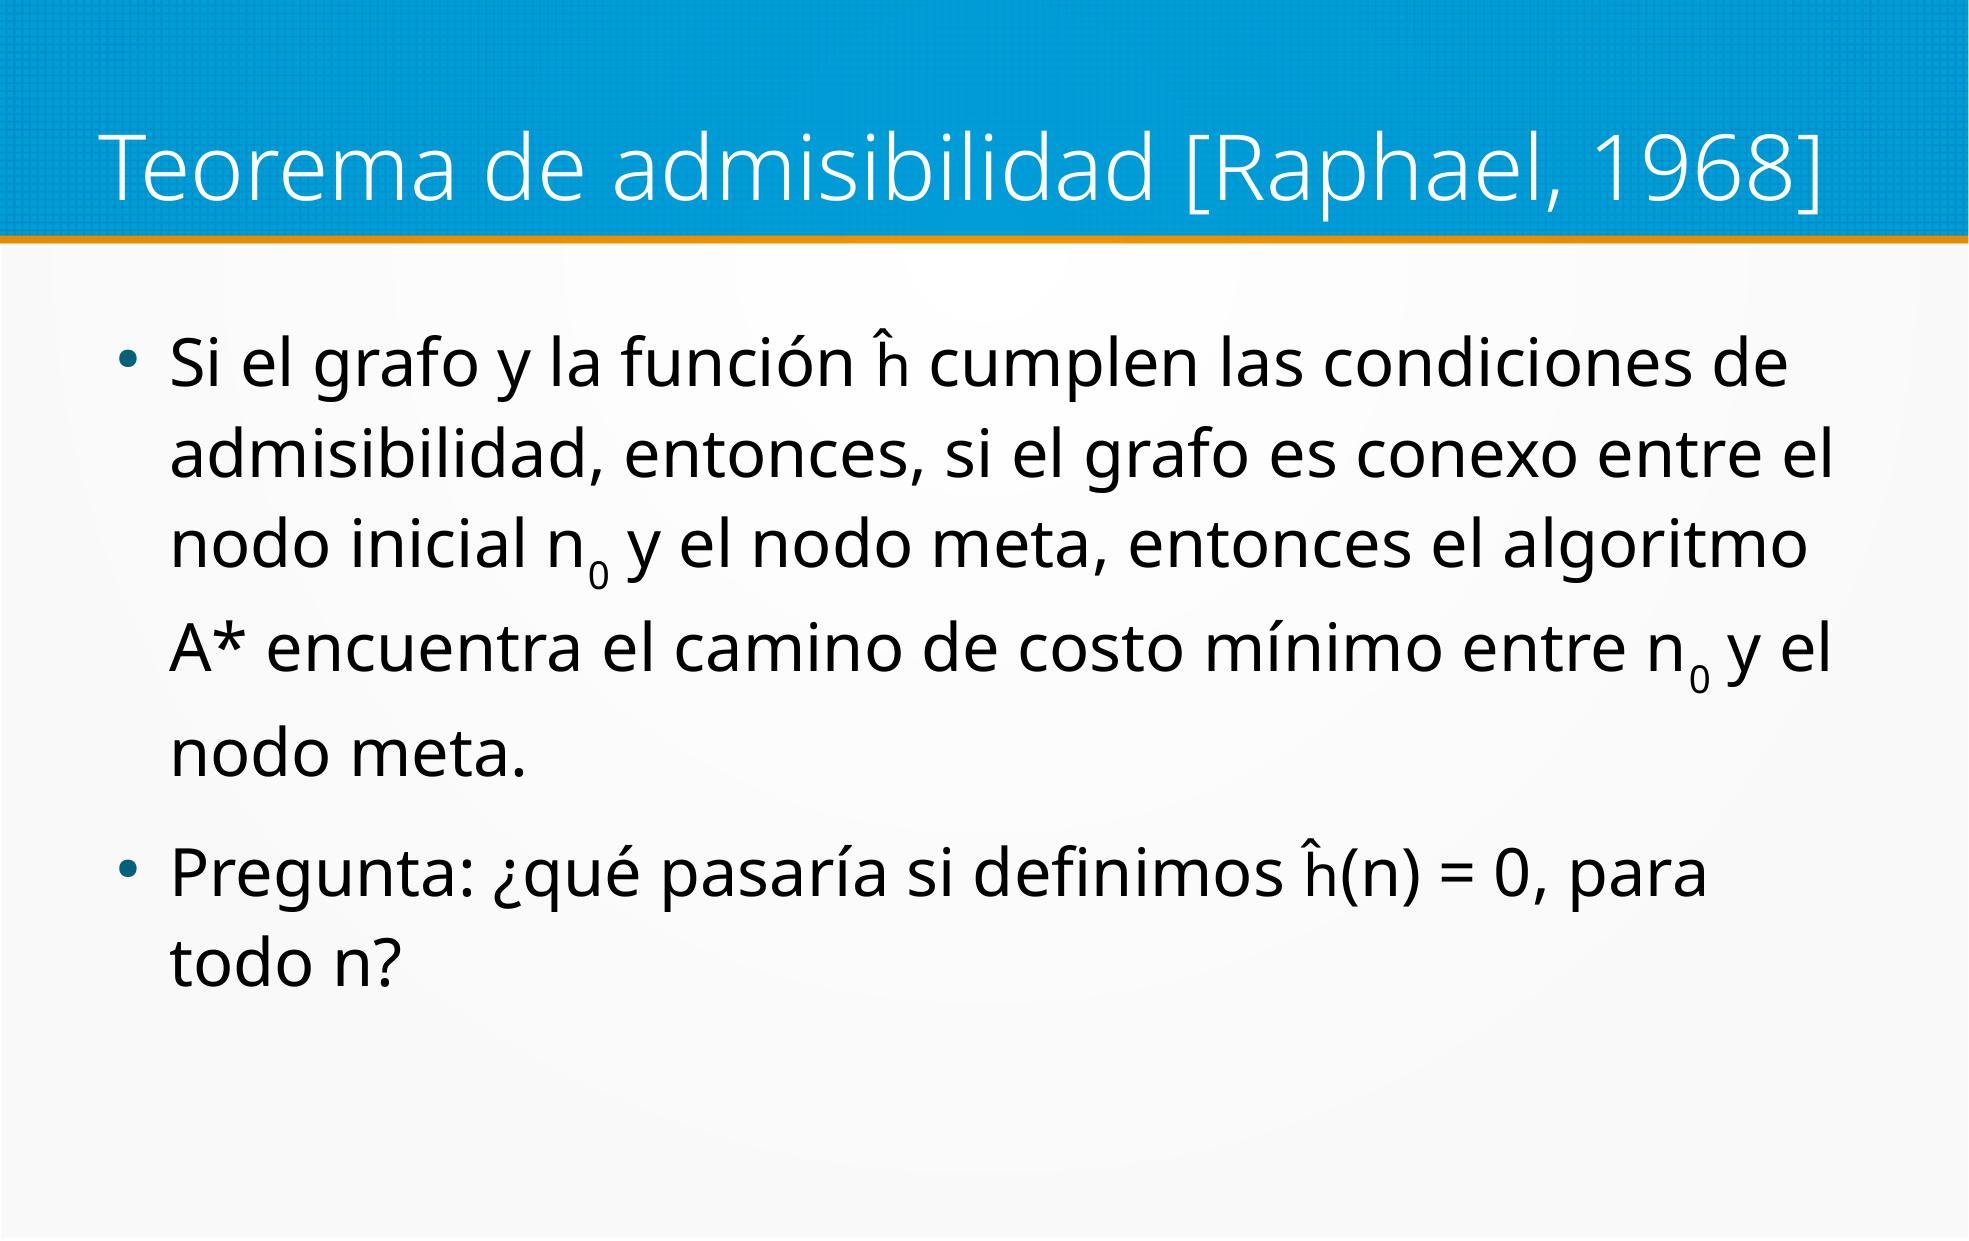

# Teorema de admisibilidad [Raphael, 1968]
Si el grafo y la función ĥ cumplen las condiciones de admisibilidad, entonces, si el grafo es conexo entre el nodo inicial n0 y el nodo meta, entonces el algoritmo A* encuentra el camino de costo mínimo entre n0 y el nodo meta.
Pregunta: ¿qué pasaría si definimos ĥ(n) = 0, para todo n?